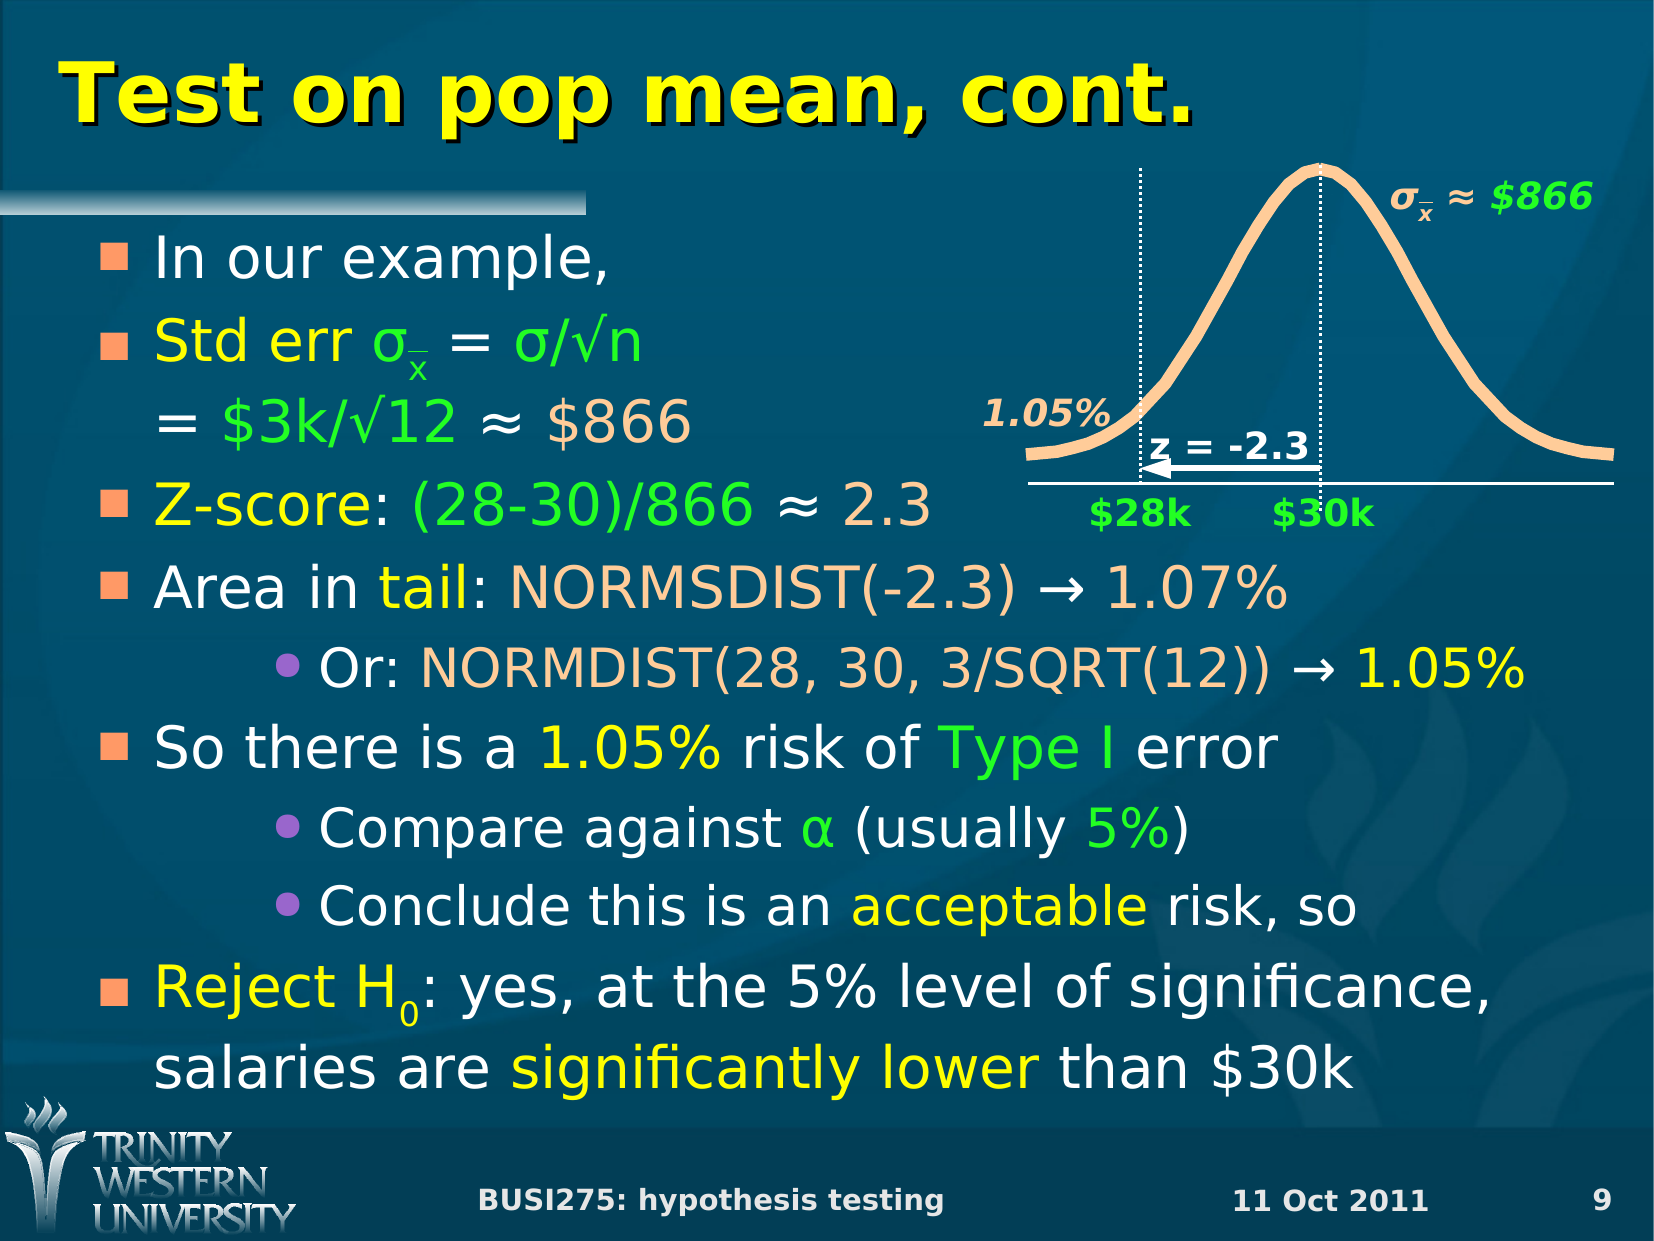

# Test on pop mean, cont.
σx ≈ $866
1.05%
$28k
$30k
z = -2.3
In our example,
Std err σx = σ/√n
= $3k/√12 ≈ $866
Z-score: (28-30)/866 ≈ 2.3
Area in tail: NORMSDIST(-2.3) → 1.07%
Or: NORMDIST(28, 30, 3/SQRT(12)) → 1.05%
So there is a 1.05% risk of Type I error
Compare against α (usually 5%)
Conclude this is an acceptable risk, so
Reject H0: yes, at the 5% level of significance, salaries are significantly lower than $30k
BUSI275: hypothesis testing
11 Oct 2011
9